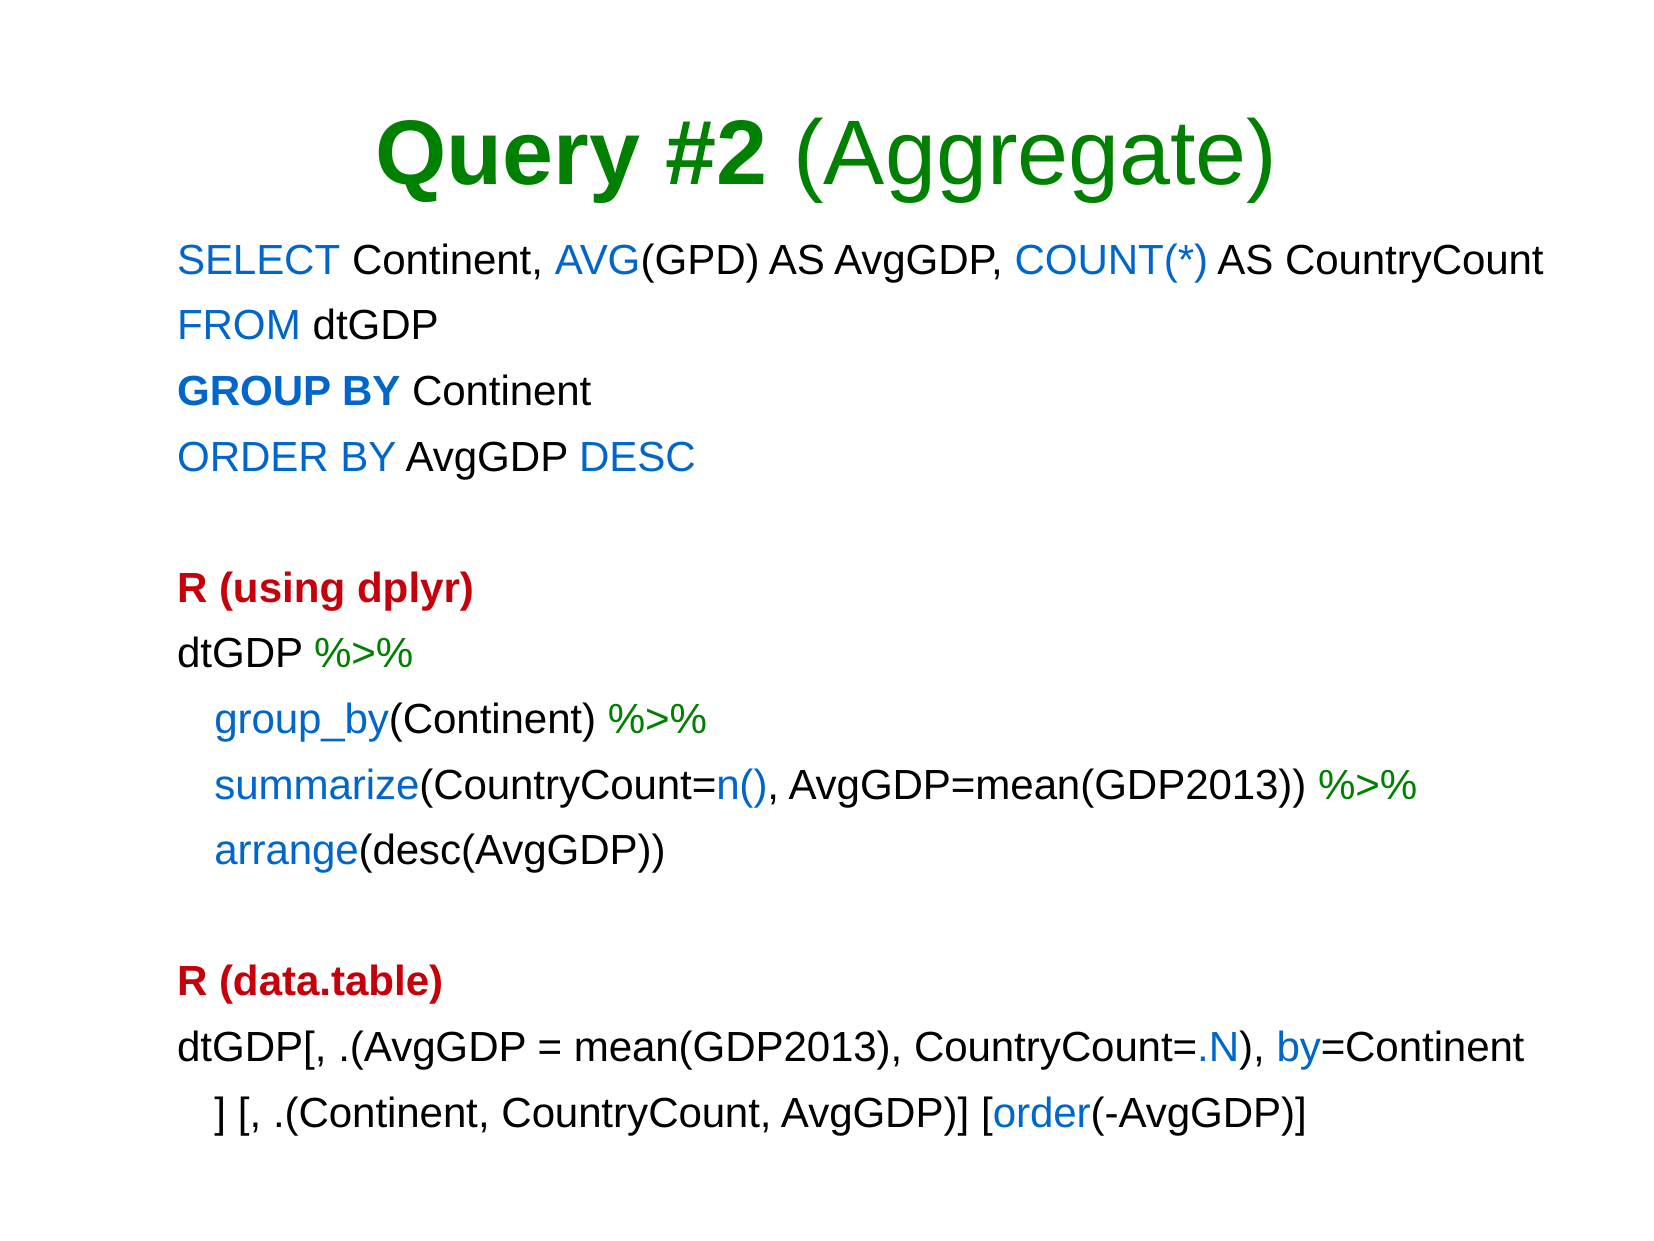

# Query #2 (Aggregate)
SELECT Continent, AVG(GPD) AS AvgGDP, COUNT(*) AS CountryCount
FROM dtGDP
GROUP BY Continent
ORDER BY AvgGDP DESC
R (using dplyr)
dtGDP %>%
group_by(Continent) %>%
summarize(CountryCount=n(), AvgGDP=mean(GDP2013)) %>%
arrange(desc(AvgGDP))
R (data.table)
dtGDP[, .(AvgGDP = mean(GDP2013), CountryCount=.N), by=Continent
] [, .(Continent, CountryCount, AvgGDP)] [order(-AvgGDP)]